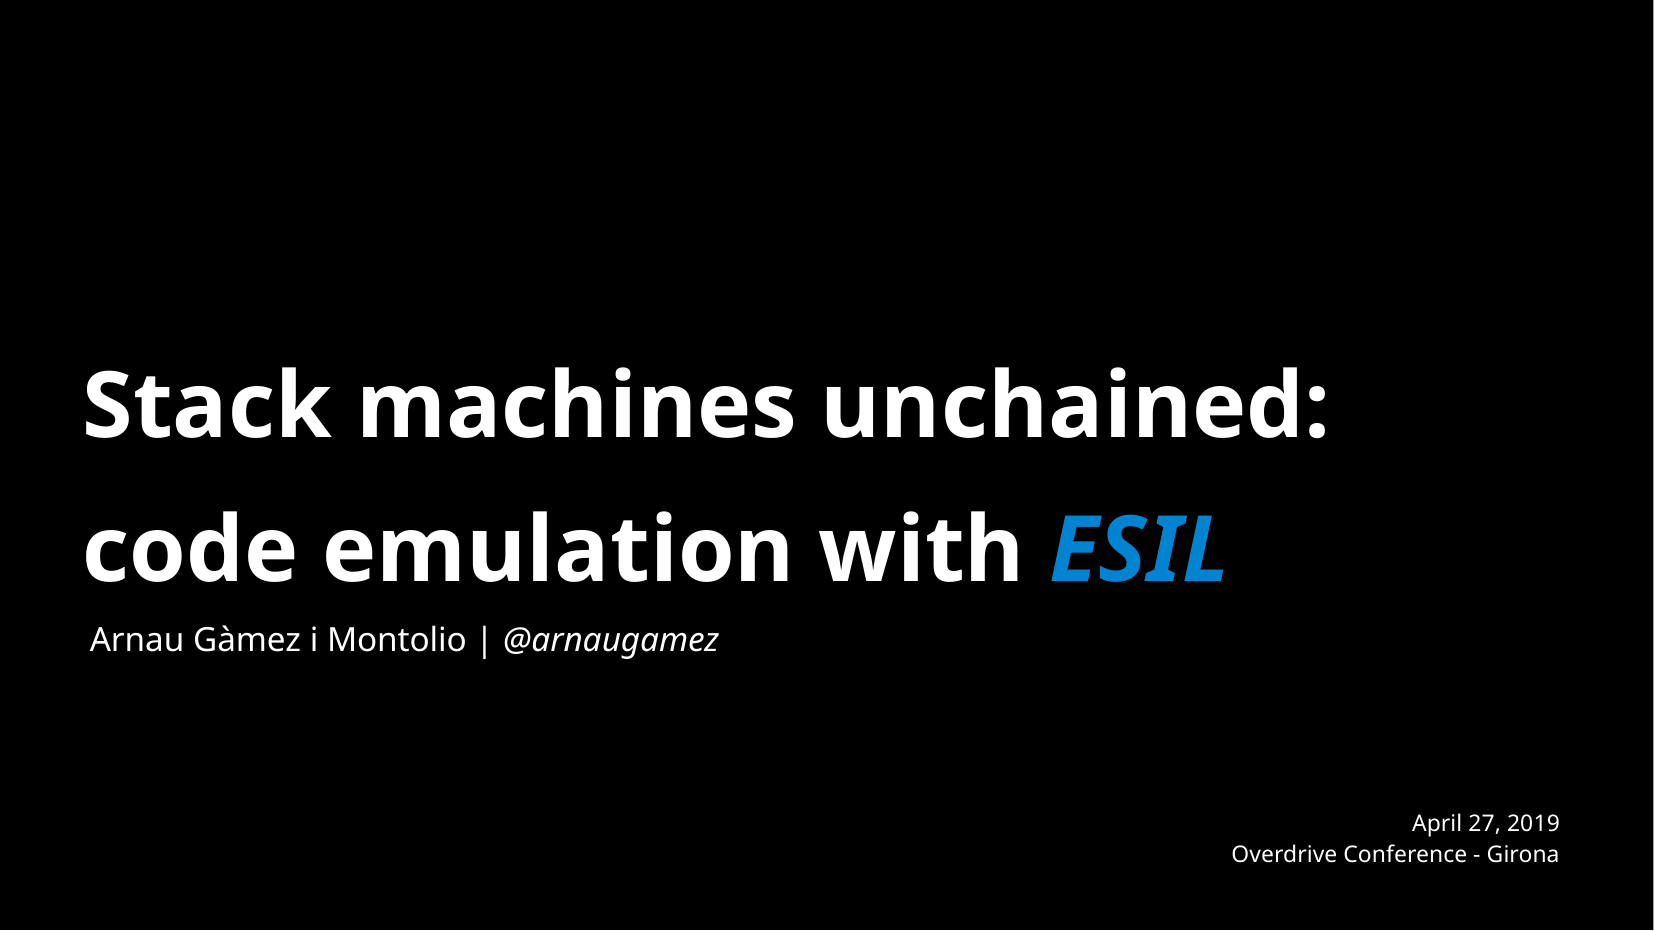

# Stack machines unchained: code emulation with ESIL
Arnau Gàmez i Montolio | @arnaugamez
April 27, 2019
Overdrive Conference - Girona